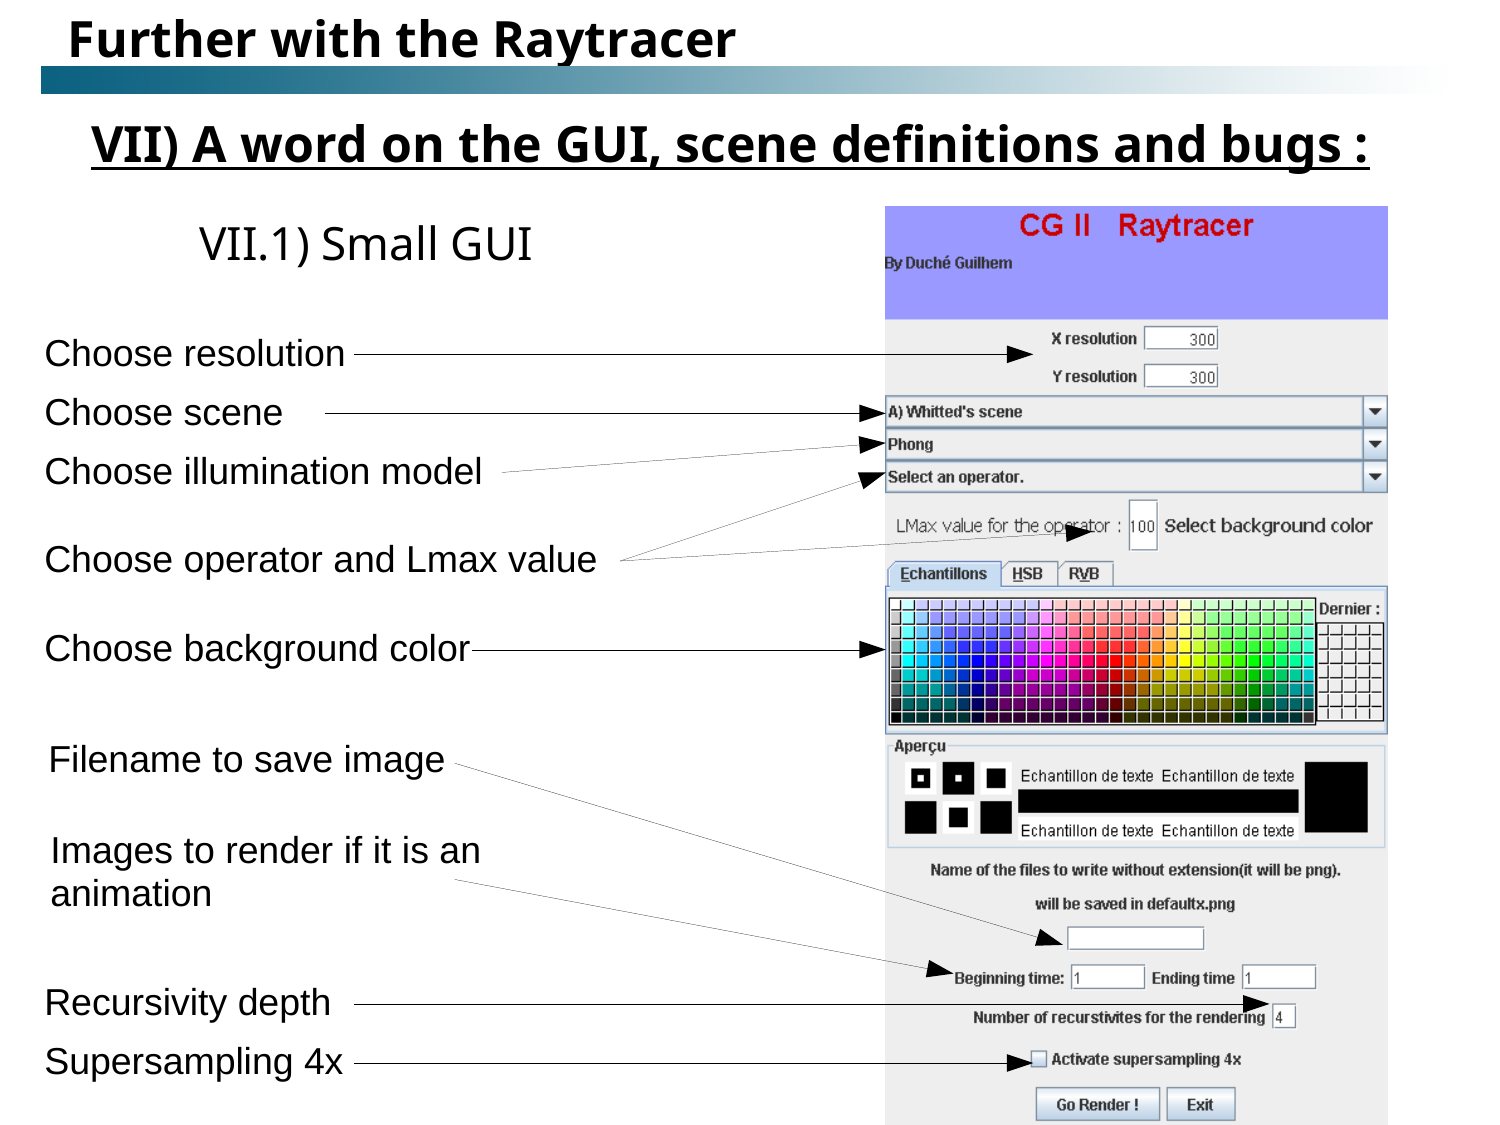

# Further with the Raytracer
VII) A word on the GUI, scene definitions and bugs :
VII.1) Small GUI
Choose resolution
Choose scene
Choose illumination model
Choose operator and Lmax value
Choose background color
Filename to save image
Images to render if it is an animation
Recursivity depth
Supersampling 4x